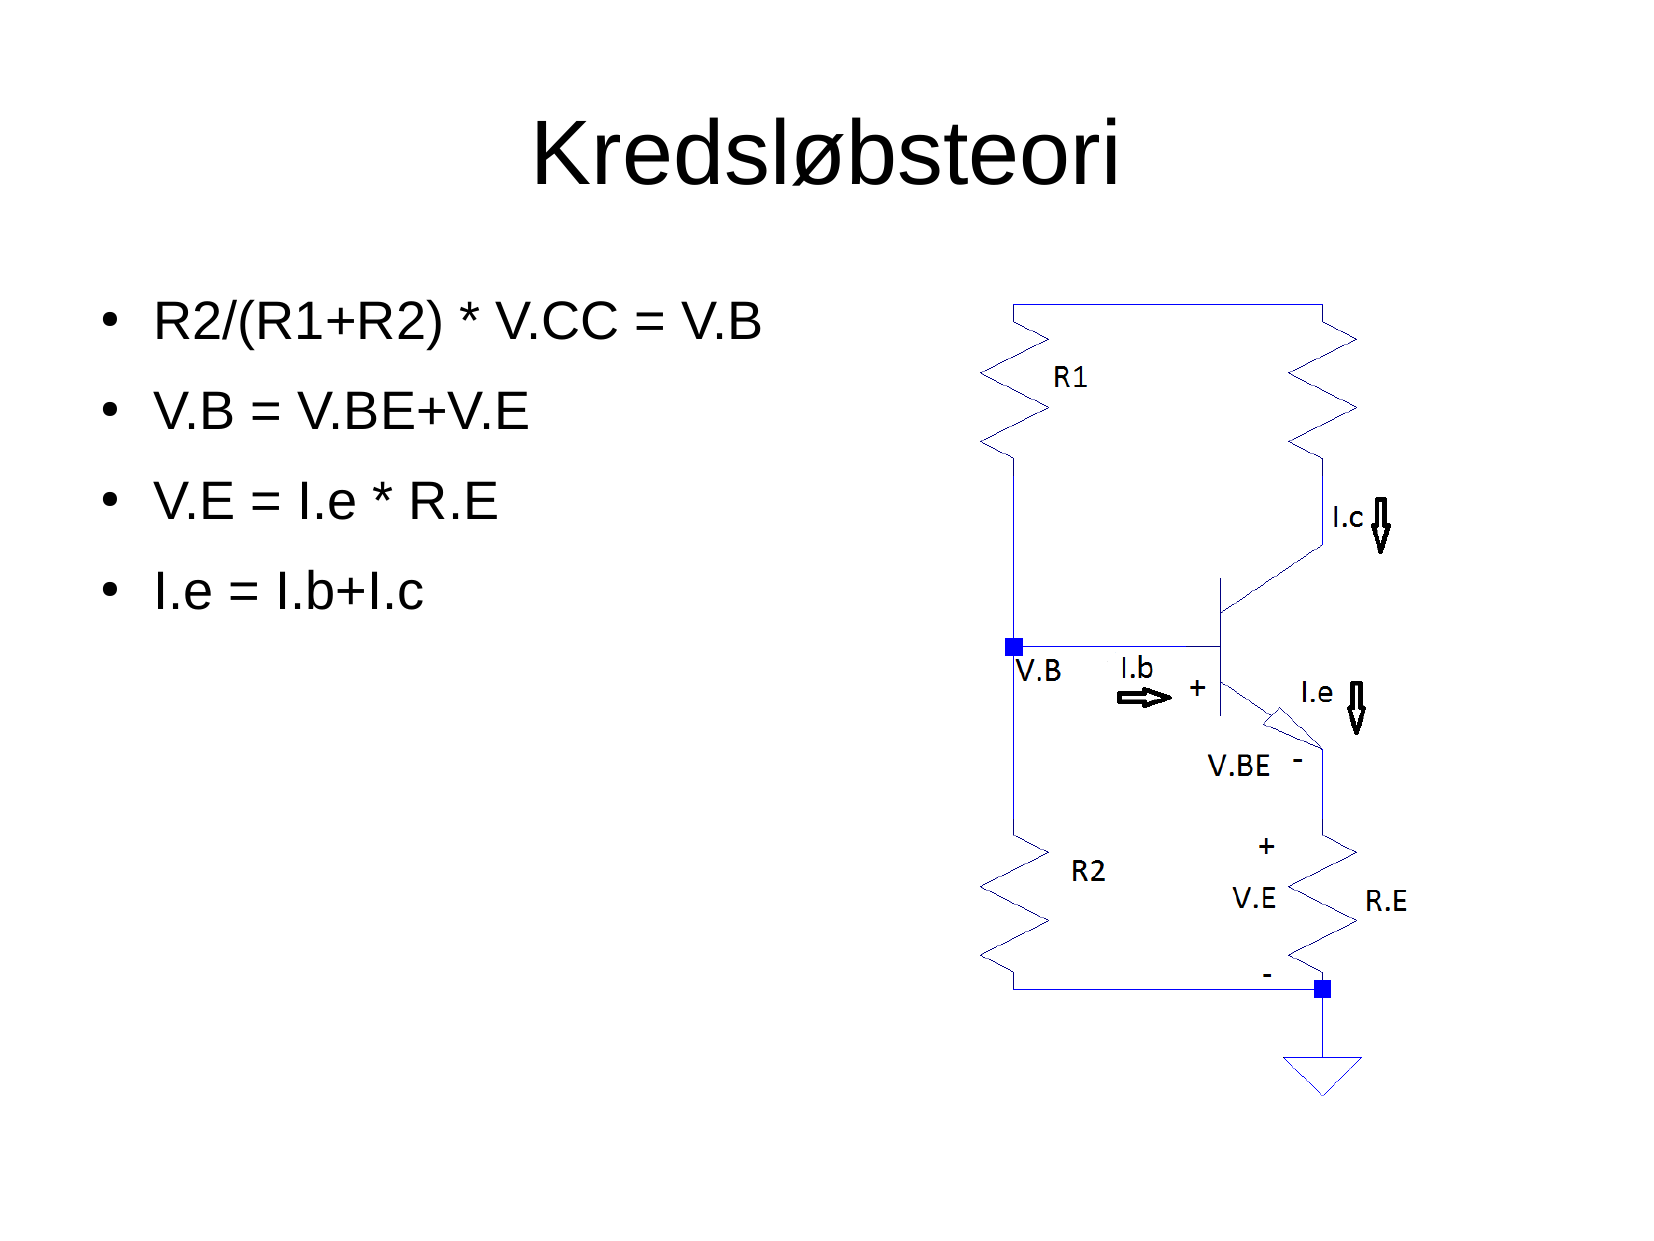

# Kredsløbsteori
R2/(R1+R2) * V.CC = V.B
V.B = V.BE+V.E
V.E = I.e * R.E
I.e = I.b+I.c